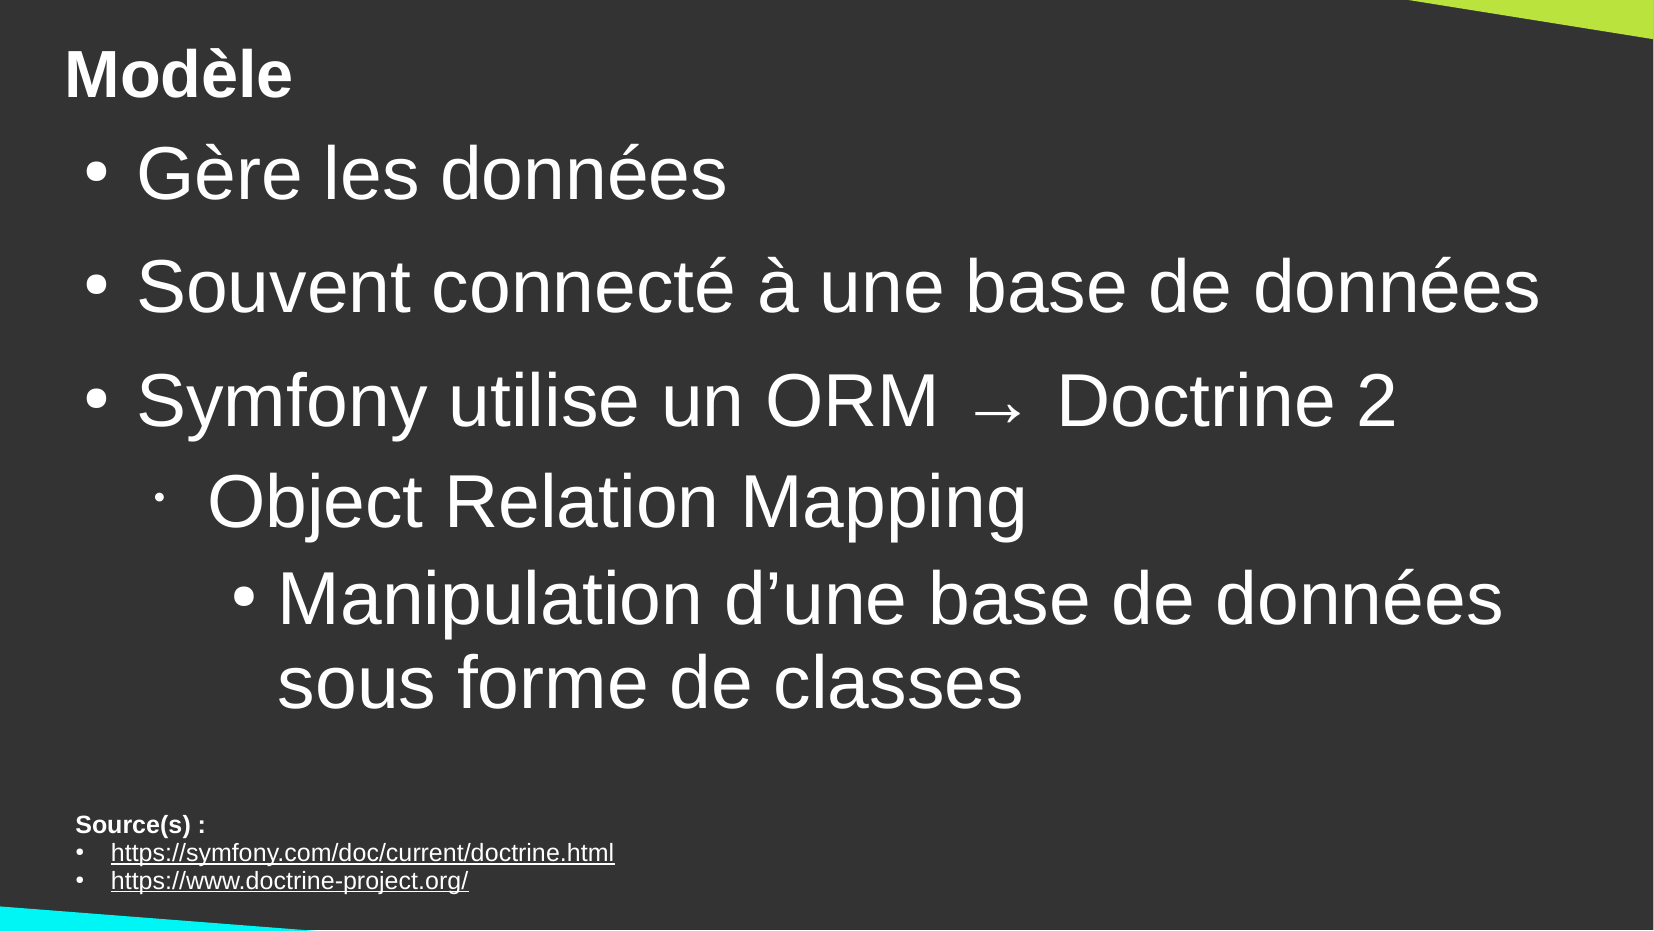

# Modèle
Gère les données
Souvent connecté à une base de données
Symfony utilise un ORM → Doctrine 2
Object Relation Mapping
Manipulation d’une base de données sous forme de classes
Source(s) :
https://symfony.com/doc/current/doctrine.html
https://www.doctrine-project.org/